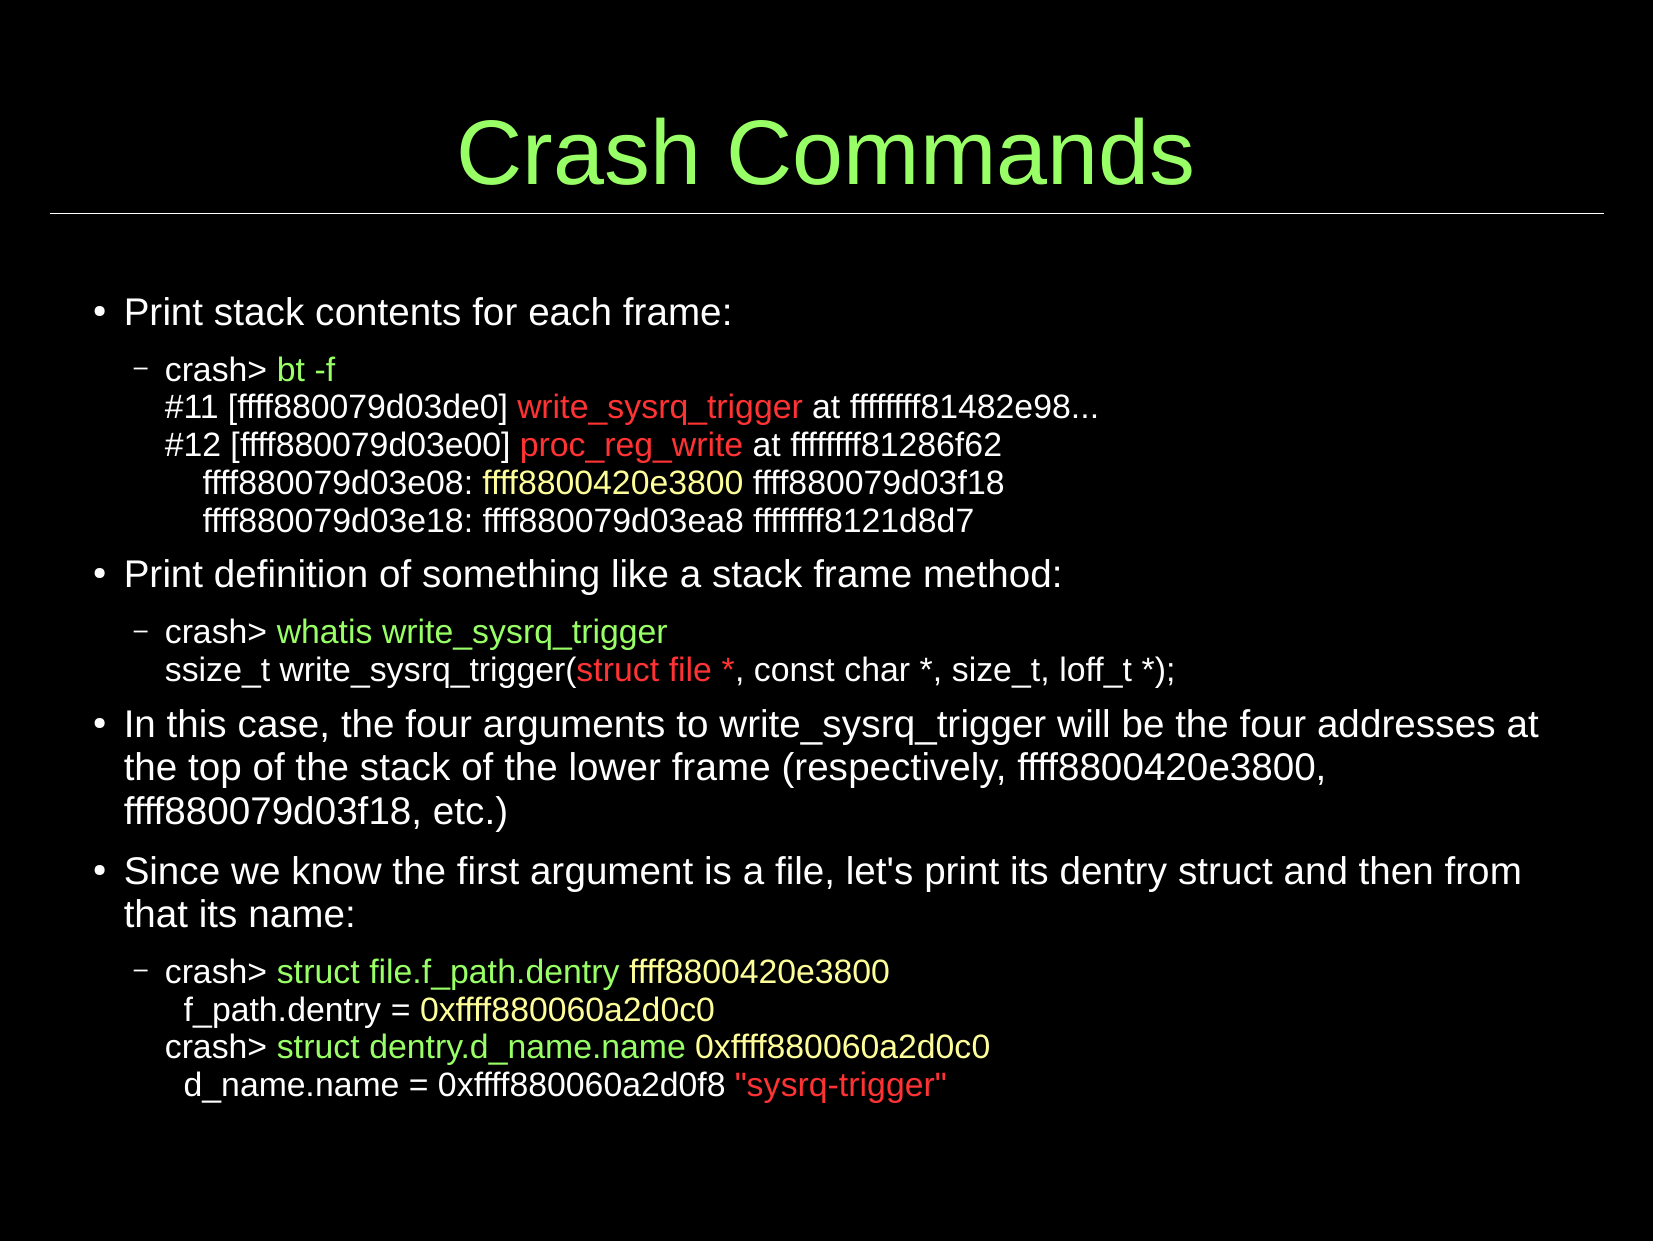

# Crash Commands
Print stack contents for each frame:
crash> bt -f
#11 [ffff880079d03de0] write_sysrq_trigger at ffffffff81482e98...
#12 [ffff880079d03e00] proc_reg_write at ffffffff81286f62
 ffff880079d03e08: ffff8800420e3800 ffff880079d03f18
 ffff880079d03e18: ffff880079d03ea8 ffffffff8121d8d7
Print definition of something like a stack frame method:
crash> whatis write_sysrq_trigger
ssize_t write_sysrq_trigger(struct file *, const char *, size_t, loff_t *);
In this case, the four arguments to write_sysrq_trigger will be the four addresses at the top of the stack of the lower frame (respectively, ffff8800420e3800, ffff880079d03f18, etc.)
Since we know the first argument is a file, let's print its dentry struct and then from that its name:
crash> struct file.f_path.dentry ffff8800420e3800
 f_path.dentry = 0xffff880060a2d0c0
crash> struct dentry.d_name.name 0xffff880060a2d0c0
 d_name.name = 0xffff880060a2d0f8 "sysrq-trigger"